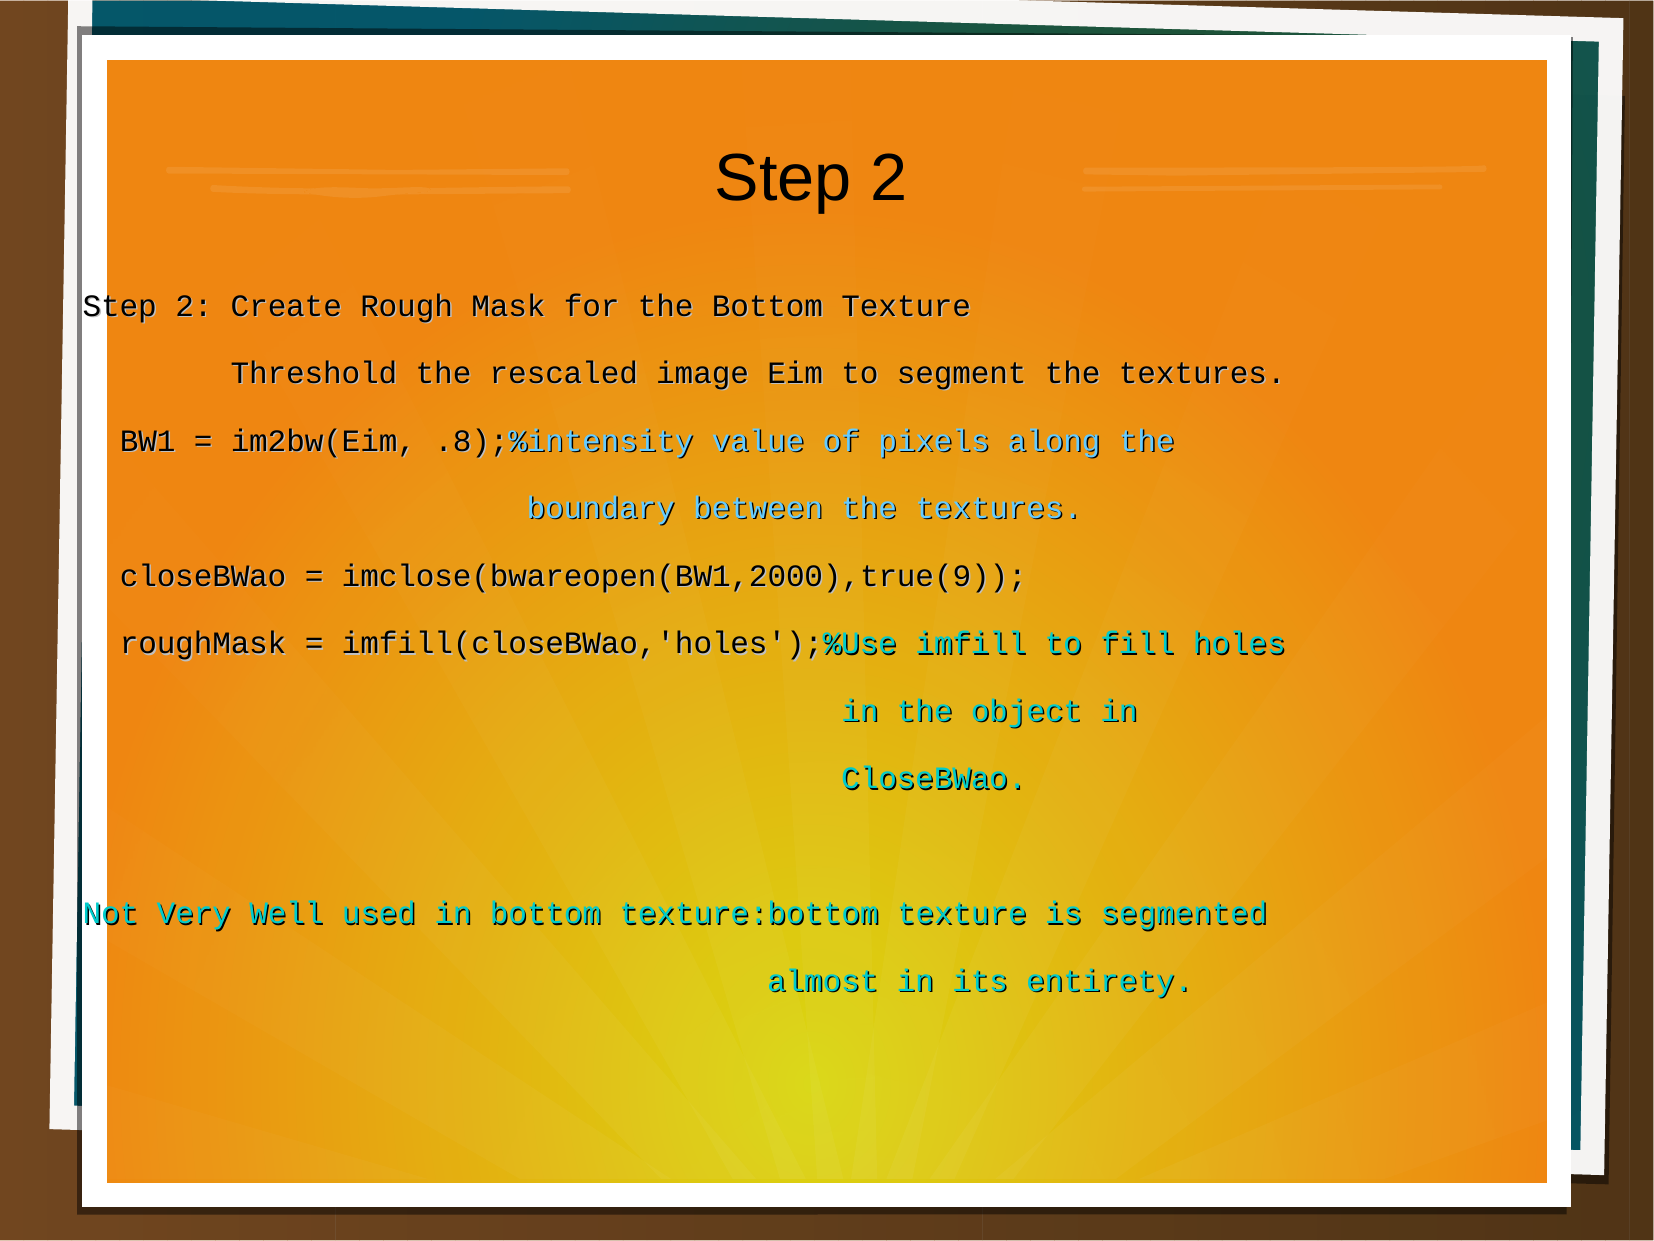

# Step 2
Step 2: Create Rough Mask for the Bottom Texture
 Threshold the rescaled image Eim to segment the textures.
 BW1 = im2bw(Eim, .8);%intensity value of pixels along the
 boundary between the textures.
 closeBWao = imclose(bwareopen(BW1,2000),true(9));
 roughMask = imfill(closeBWao,'holes');%Use imfill to fill holes
 in the object in
 CloseBWao.
Not Very Well used in bottom texture:bottom texture is segmented
 almost in its entirety.